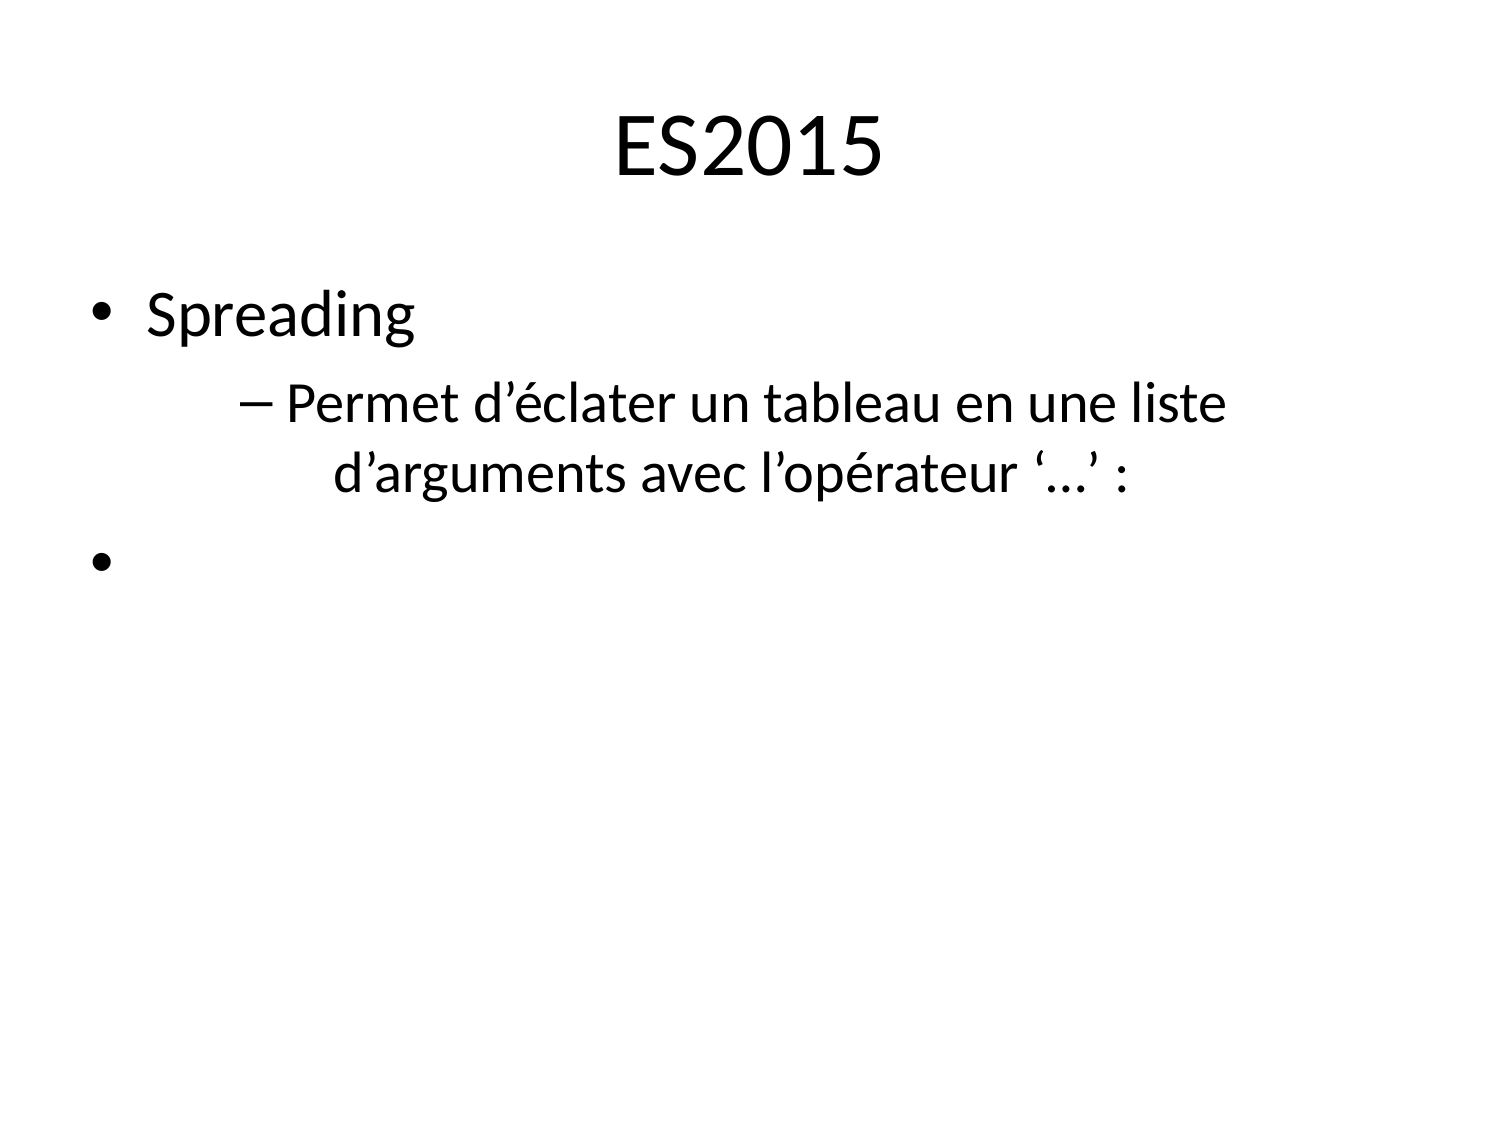

# ES2015
Spreading
Permet d’éclater un tableau en une liste d’arguments avec l’opérateur ‘…’ :